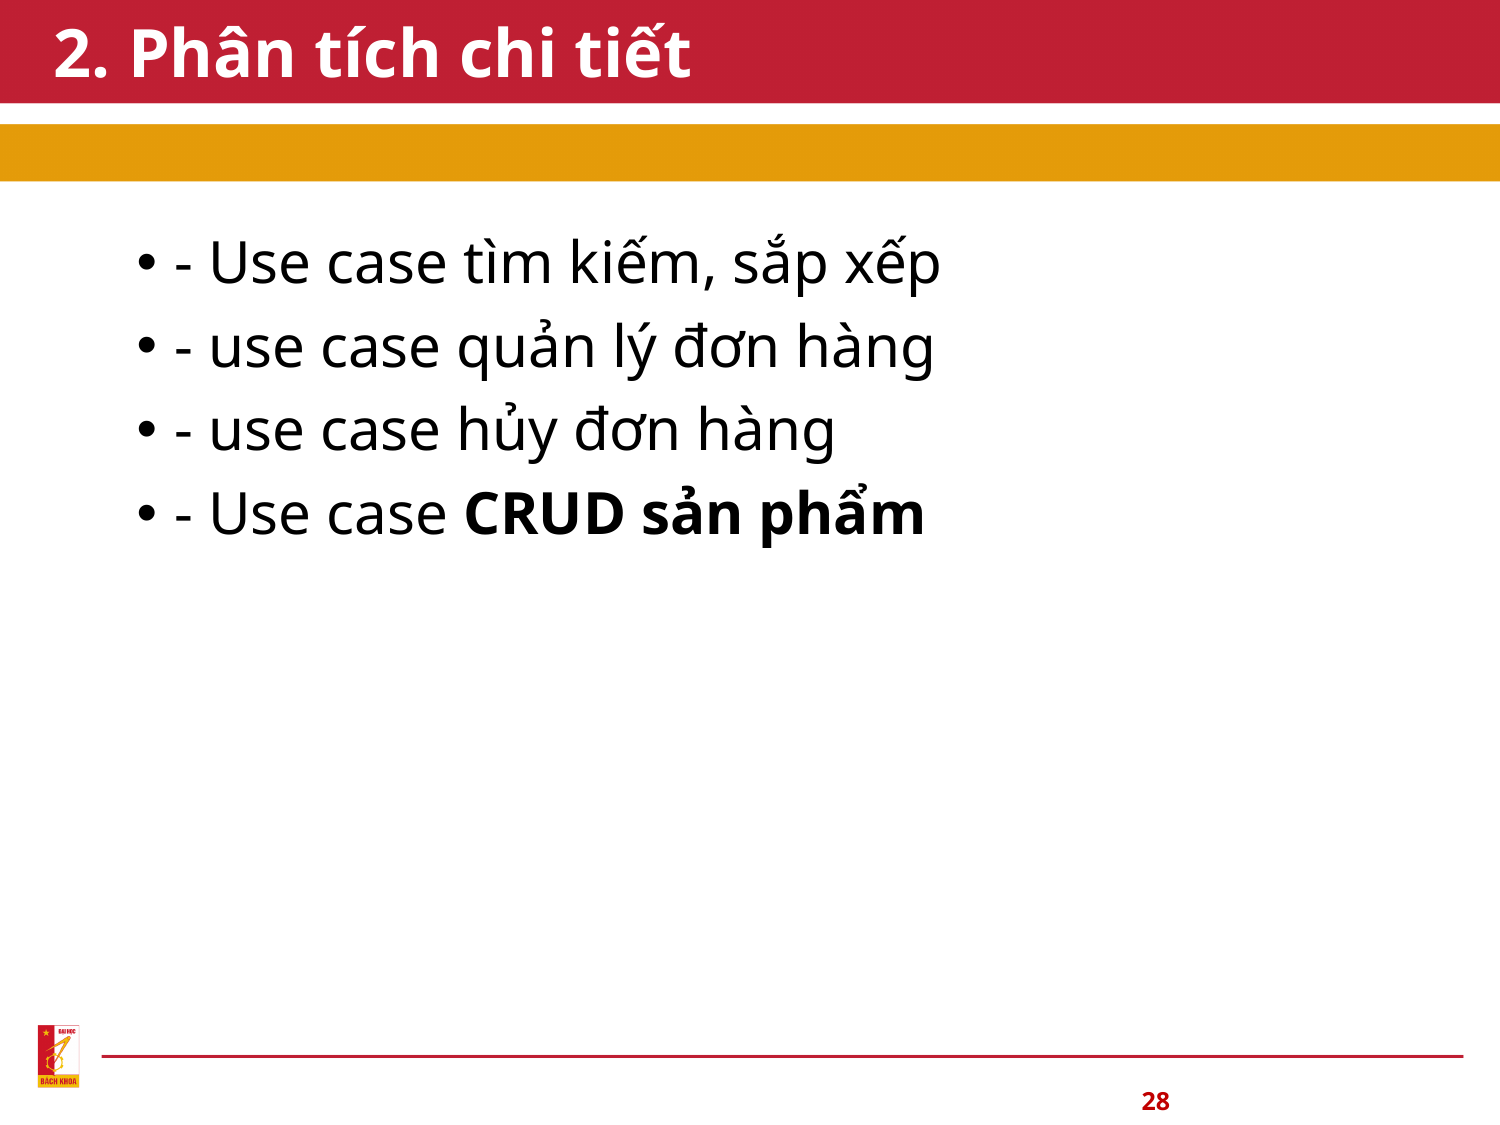

2. Phân tích chi tiết
# - Use case tìm kiếm, sắp xếp
- use case quản lý đơn hàng
- use case hủy đơn hàng
- Use case CRUD sản phẩm